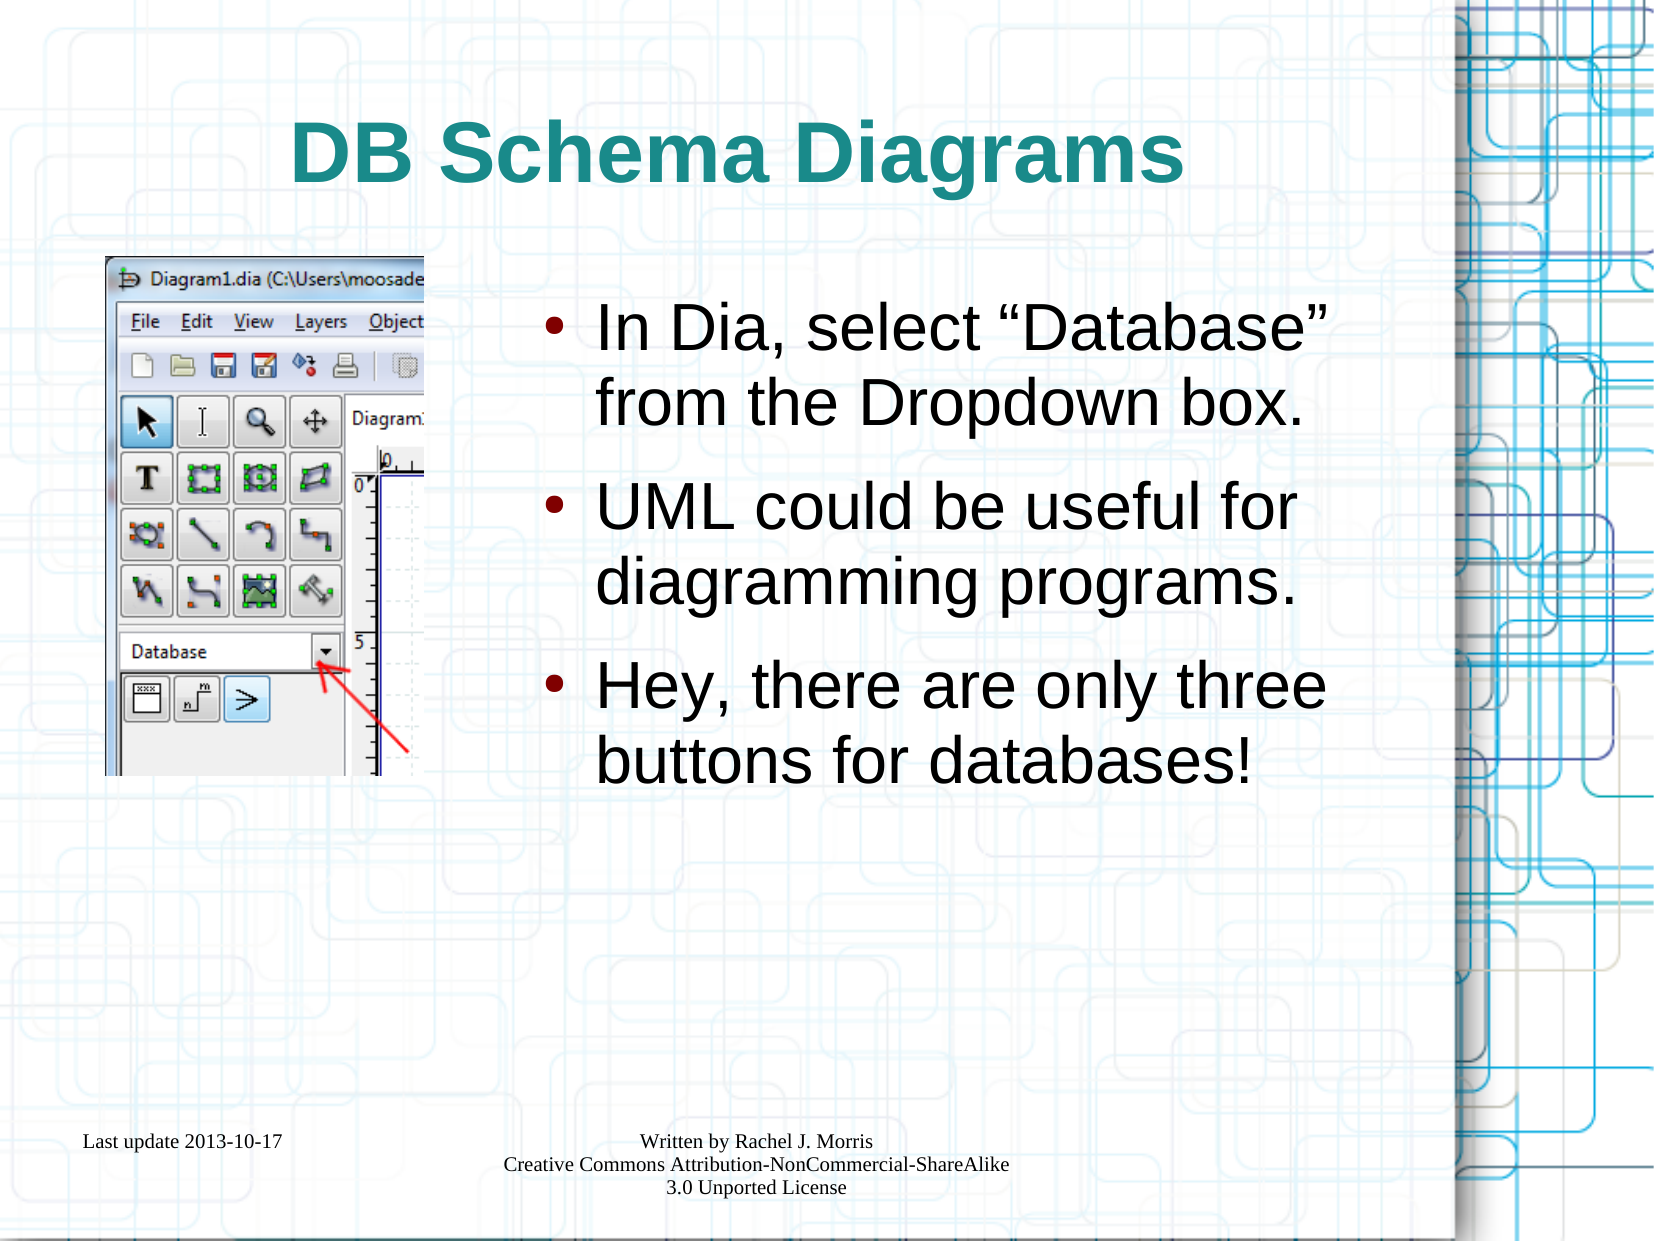

# DB Schema Diagrams
In Dia, select “Database” from the Dropdown box.
UML could be useful for diagramming programs.
Hey, there are only three buttons for databases!